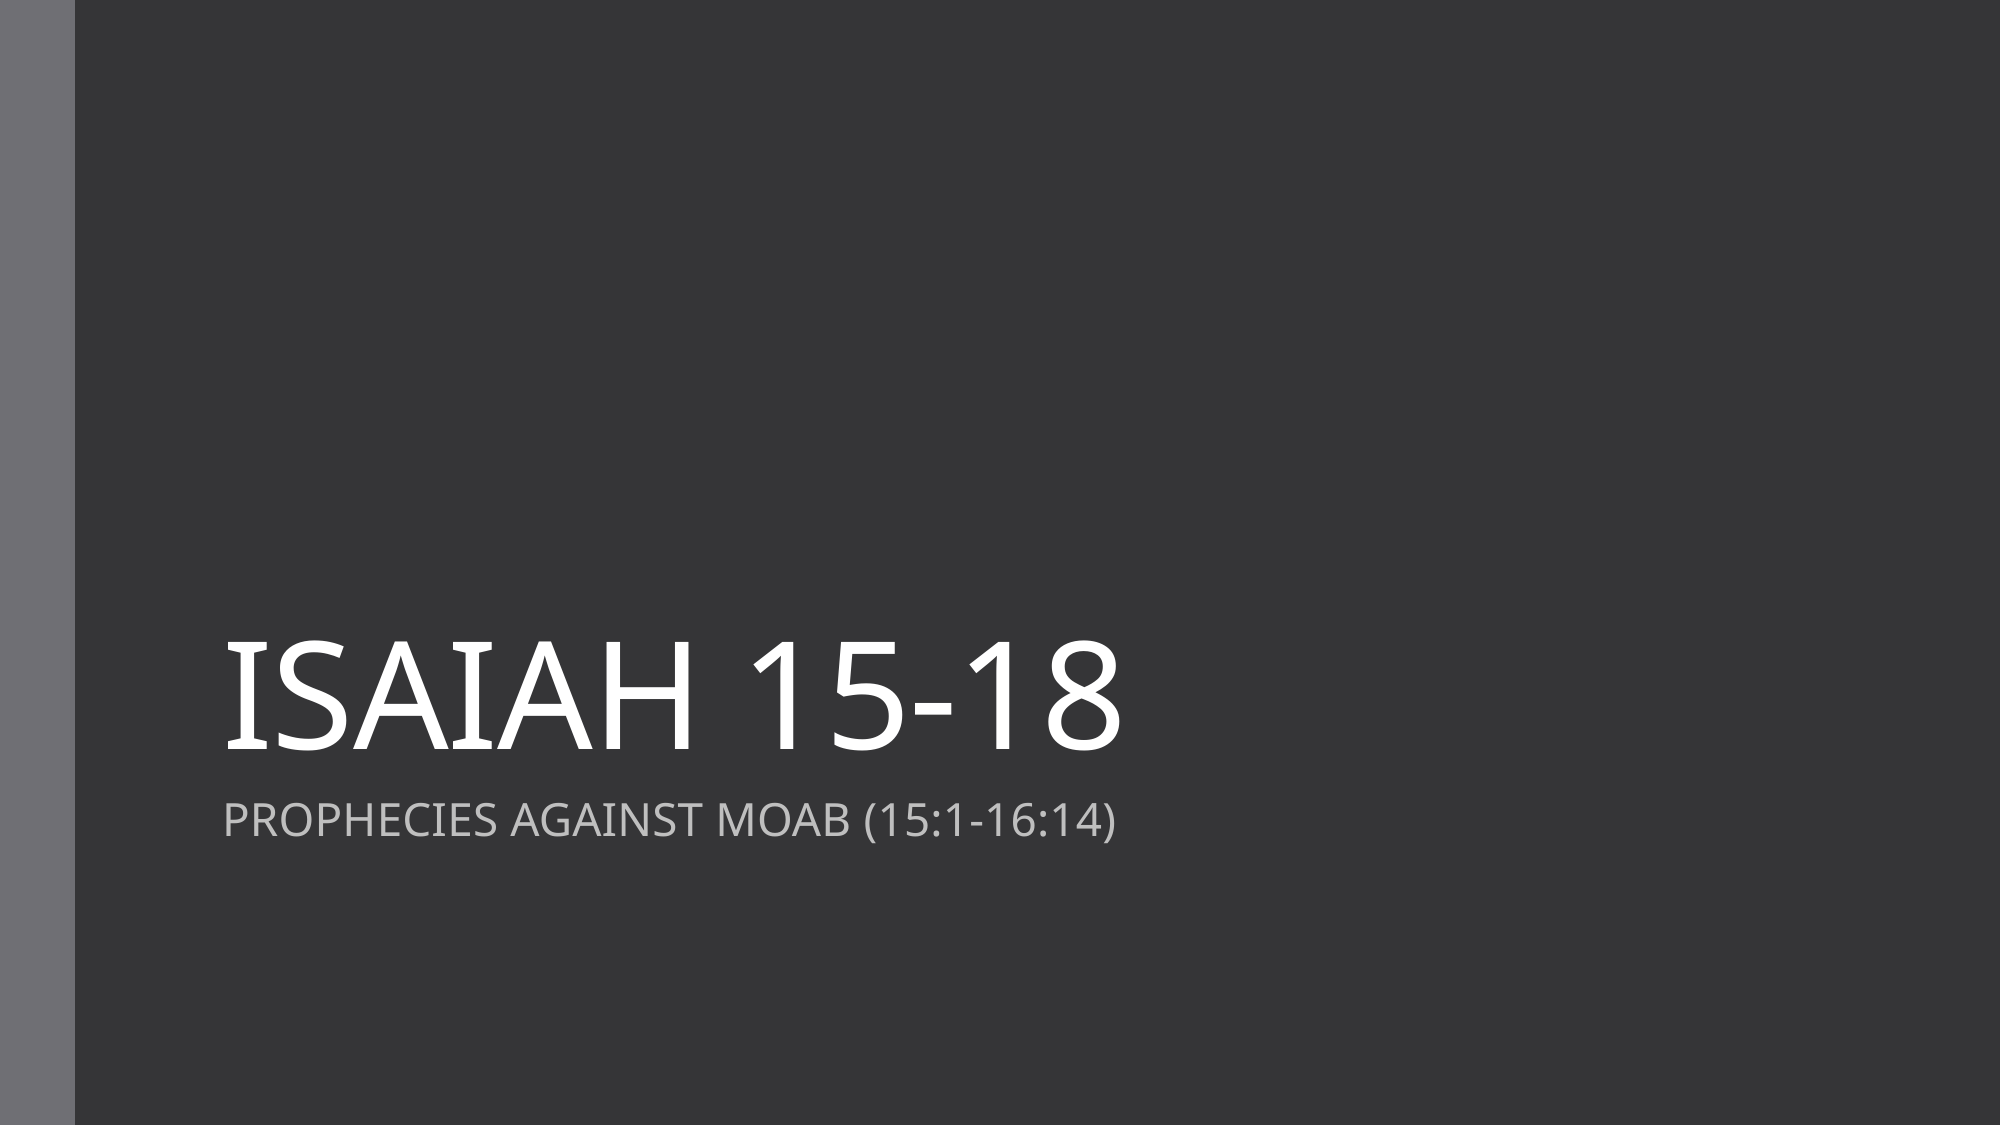

# ISAIAH 15-18
PROPHECIES AGAINST MOAB (15:1-16:14)